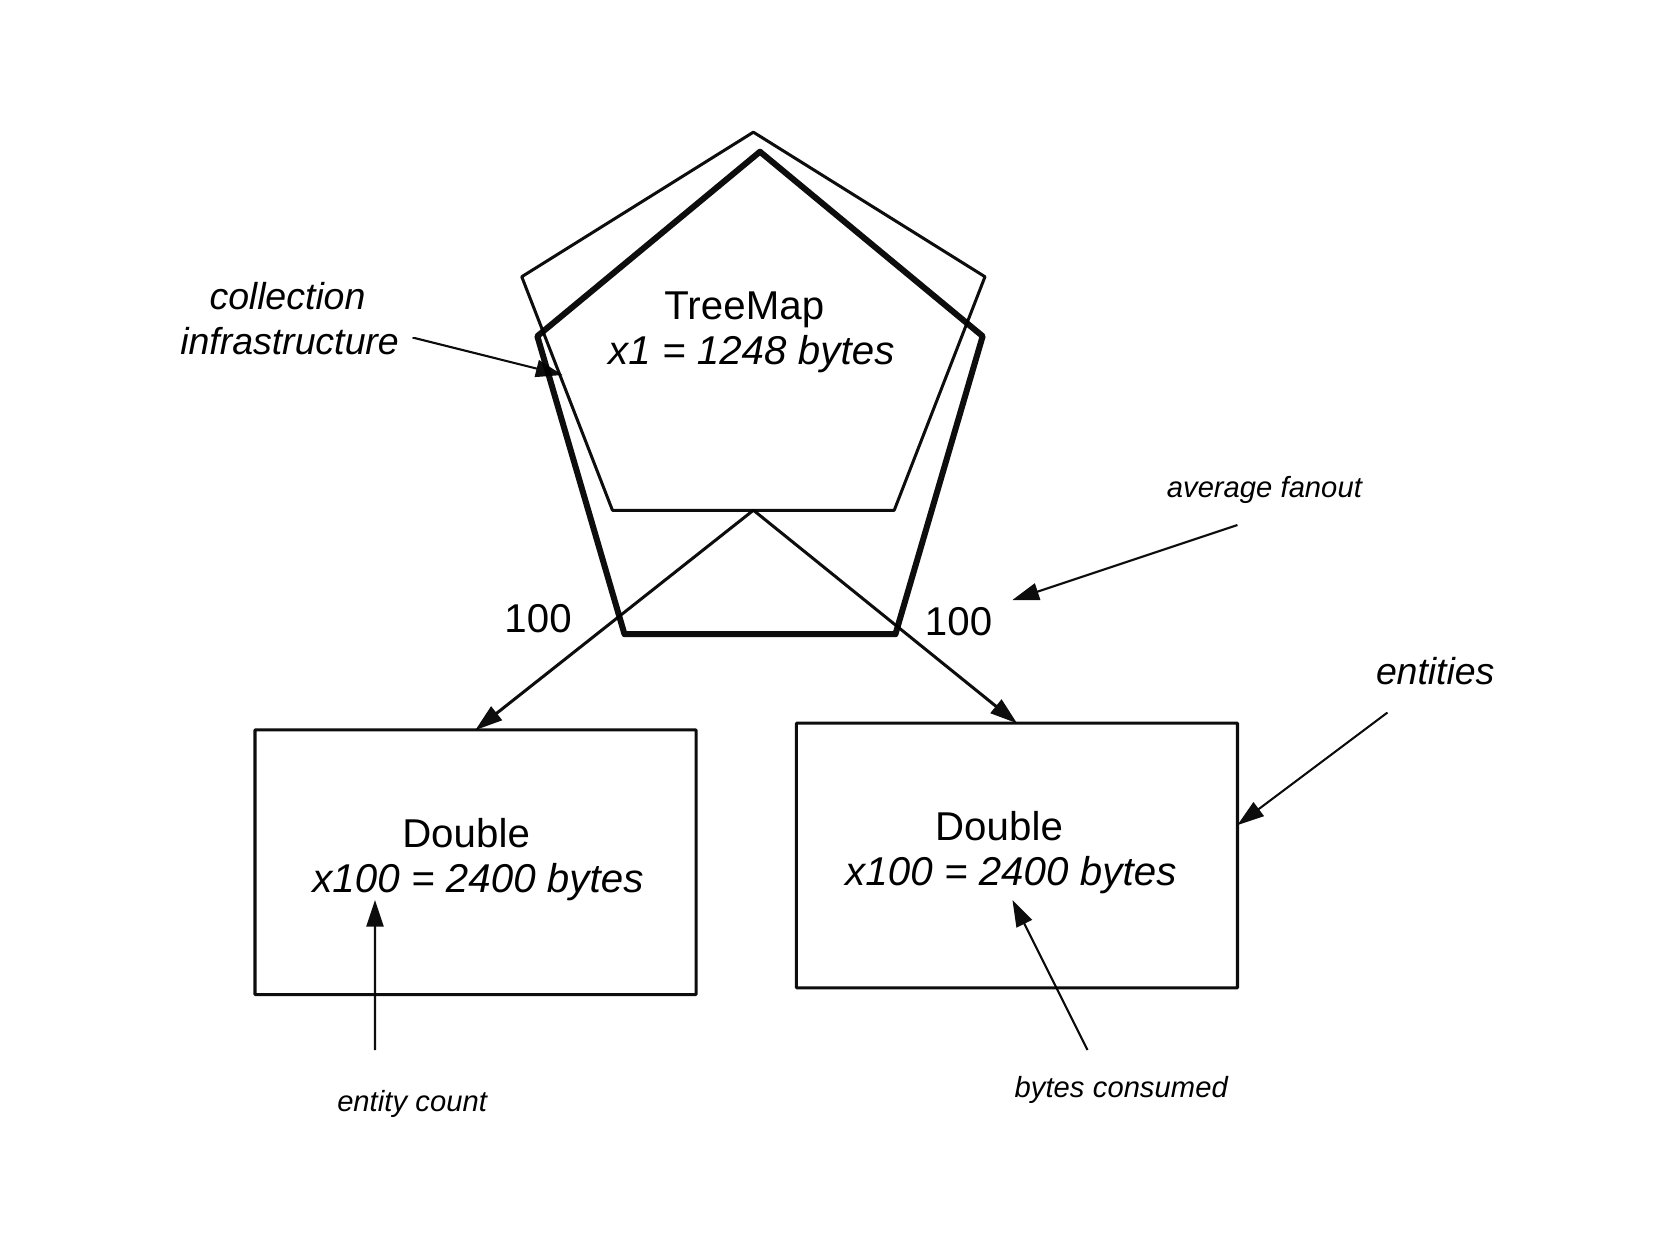

collection
infrastructure
 TreeMap
x1 = 1248 bytes
 average fanout
100
100
 entities
 Double
x100 = 2400 bytes
 Double
x100 = 2400 bytes
 bytes consumed
 entity count